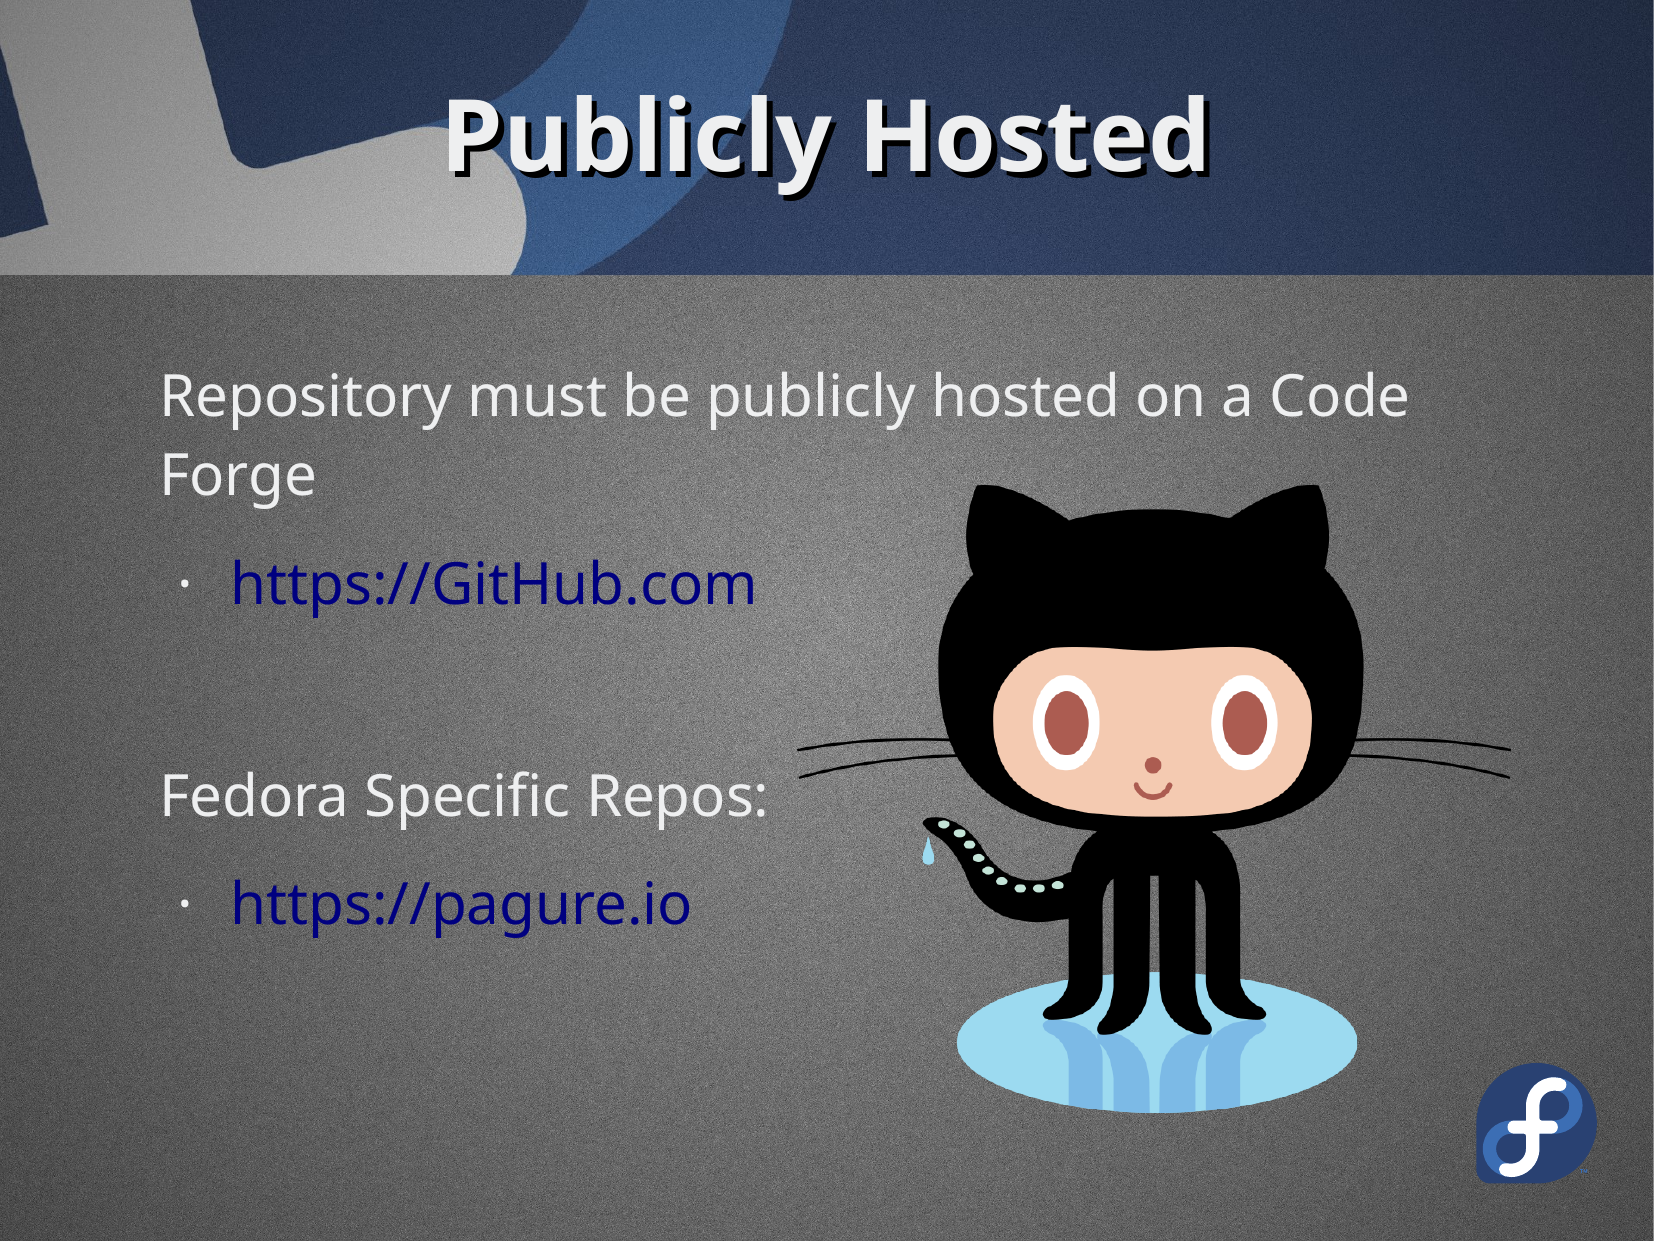

# Publicly Hosted
Repository must be publicly hosted on a Code Forge
https://GitHub.com
Fedora Specific Repos:
https://pagure.io